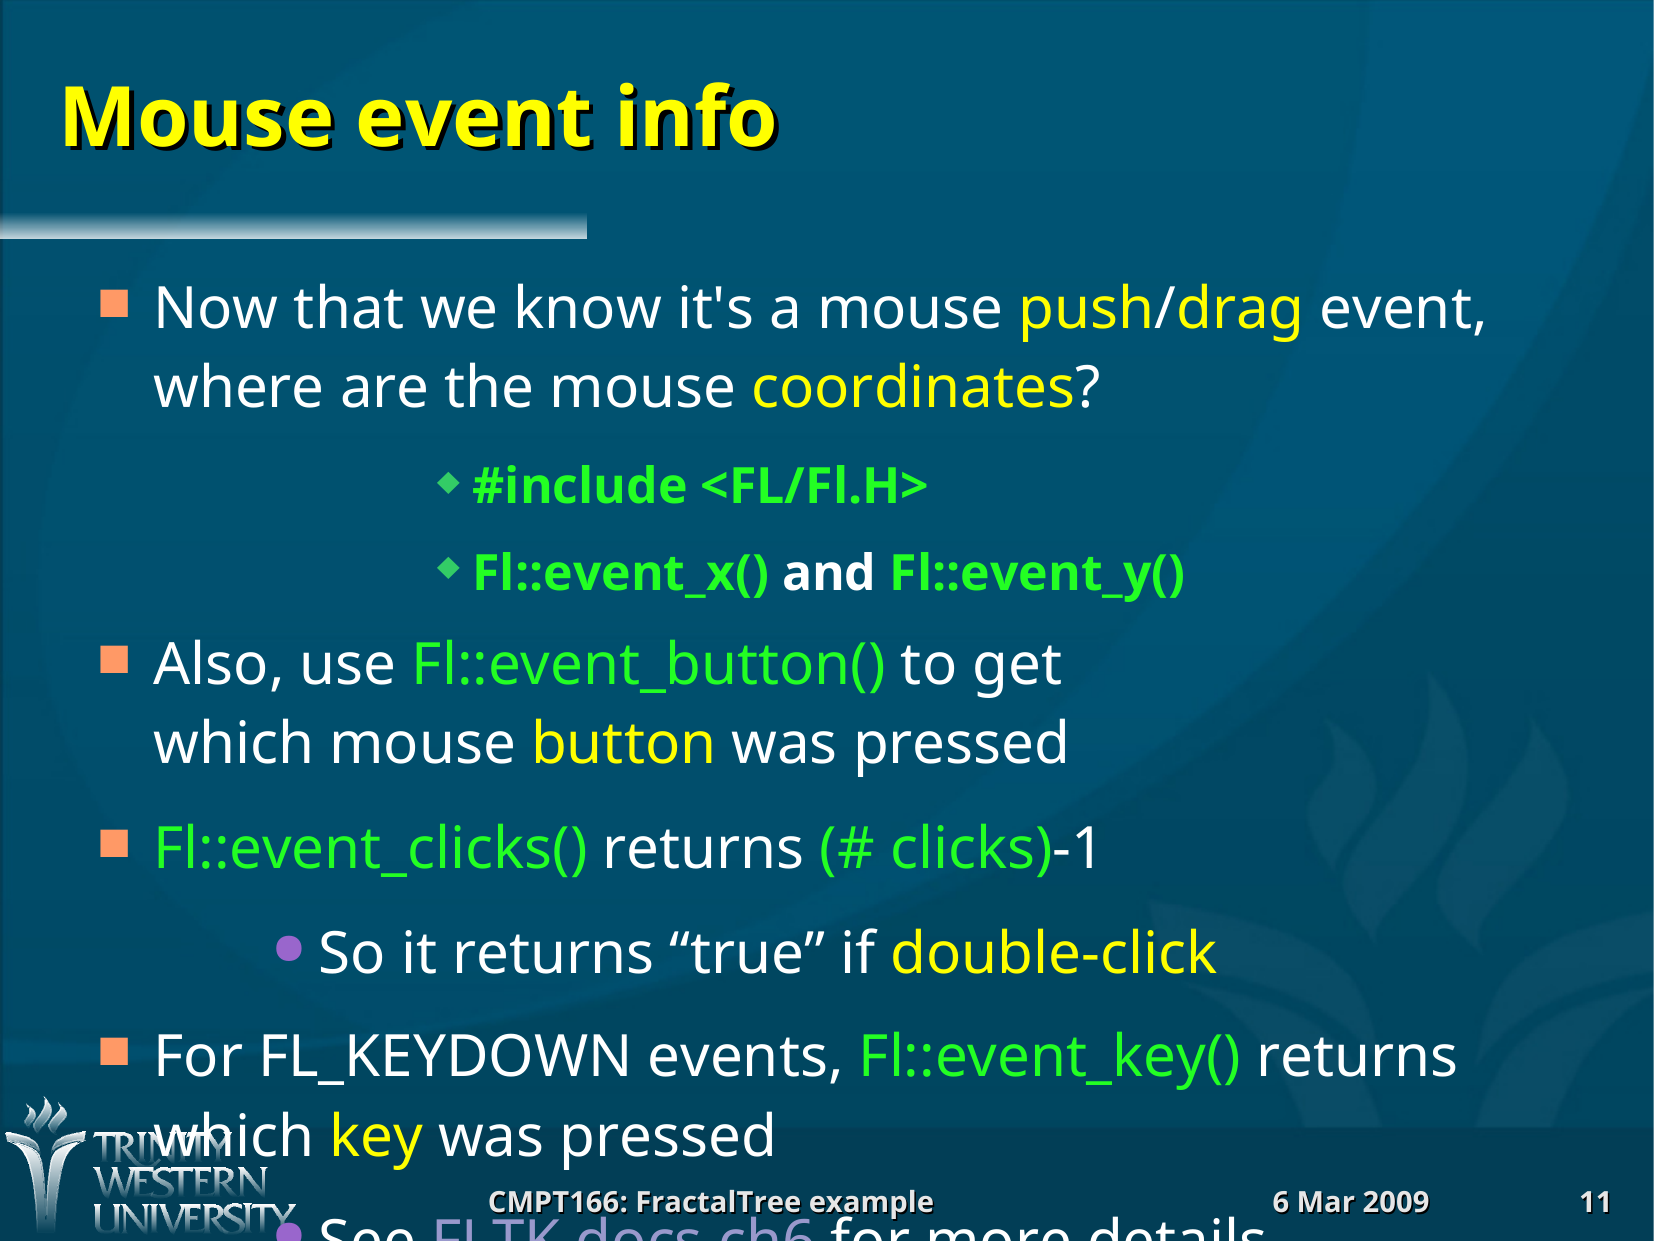

# Mouse event info
Now that we know it's a mouse push/drag event, where are the mouse coordinates?
#include <FL/Fl.H>
Fl::event_x() and Fl::event_y()
Also, use Fl::event_button() to get
which mouse button was pressed
Fl::event_clicks() returns (# clicks)-1
So it returns “true” if double-click
For FL_KEYDOWN events, Fl::event_key() returns which key was pressed
See FLTK docs ch6 for more details
CMPT166: FractalTree example
6 Mar 2009
11